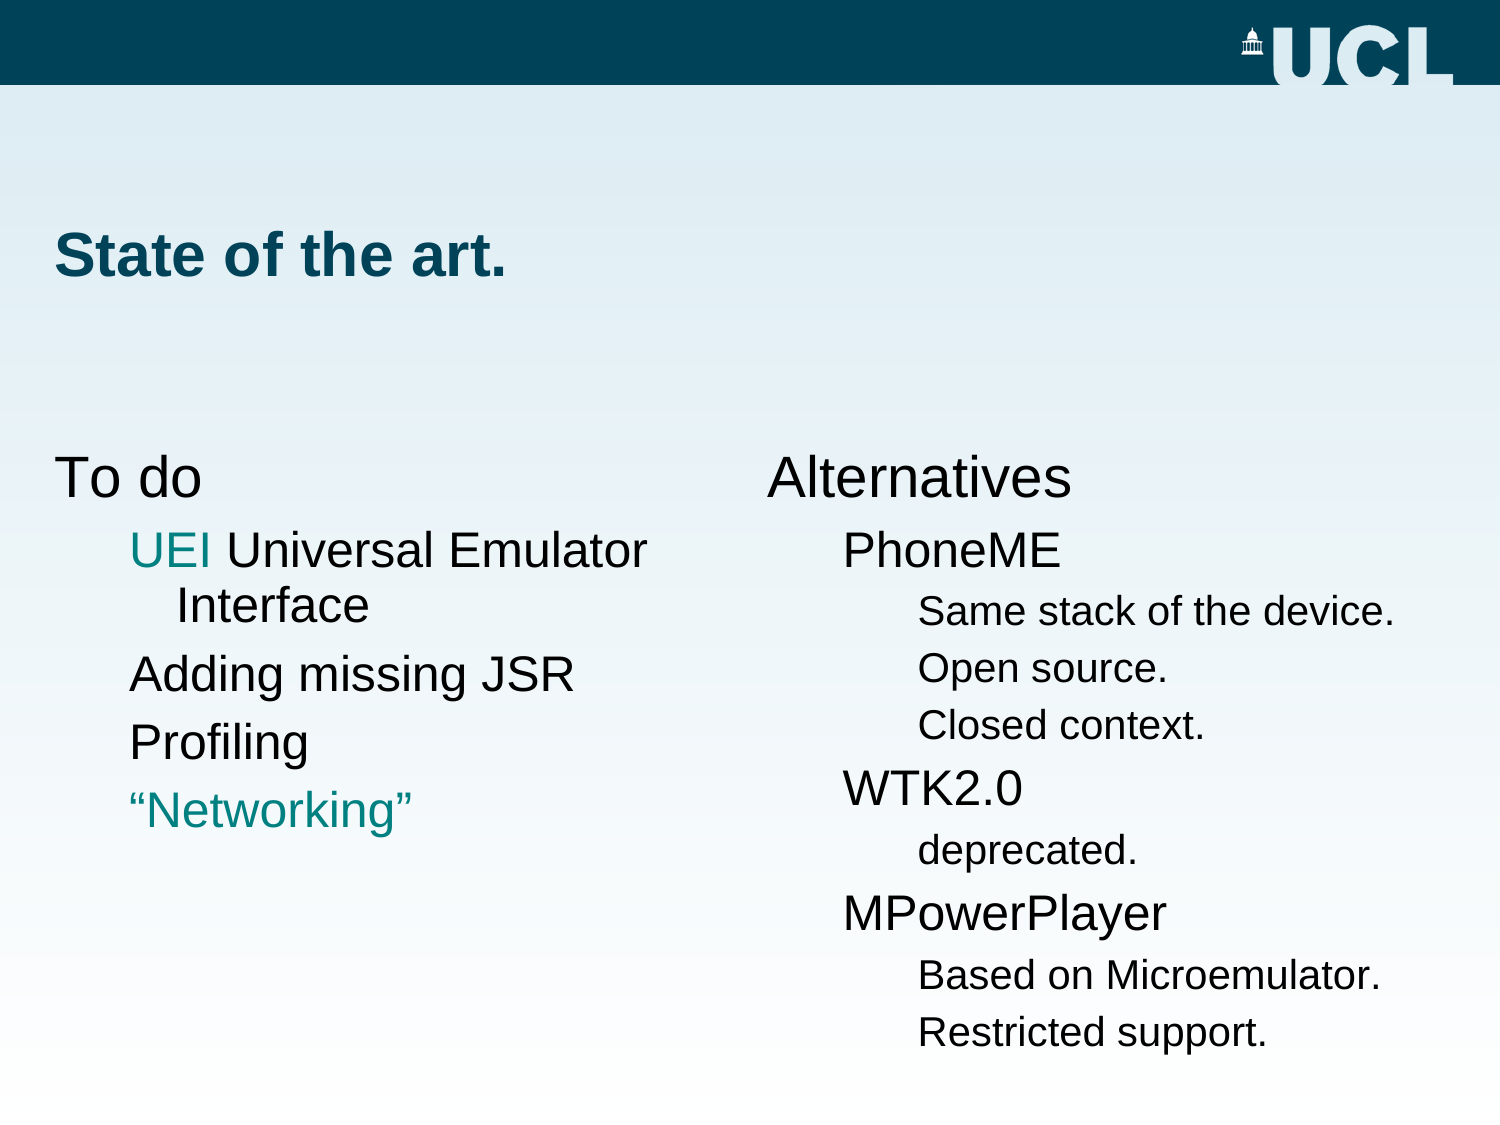

# State of the art.
To do
UEI Universal Emulator Interface
Adding missing JSR
Profiling
“Networking”
Alternatives
PhoneME
Same stack of the device.
Open source.
Closed context.
WTK2.0
deprecated.
MPowerPlayer
Based on Microemulator.
Restricted support.